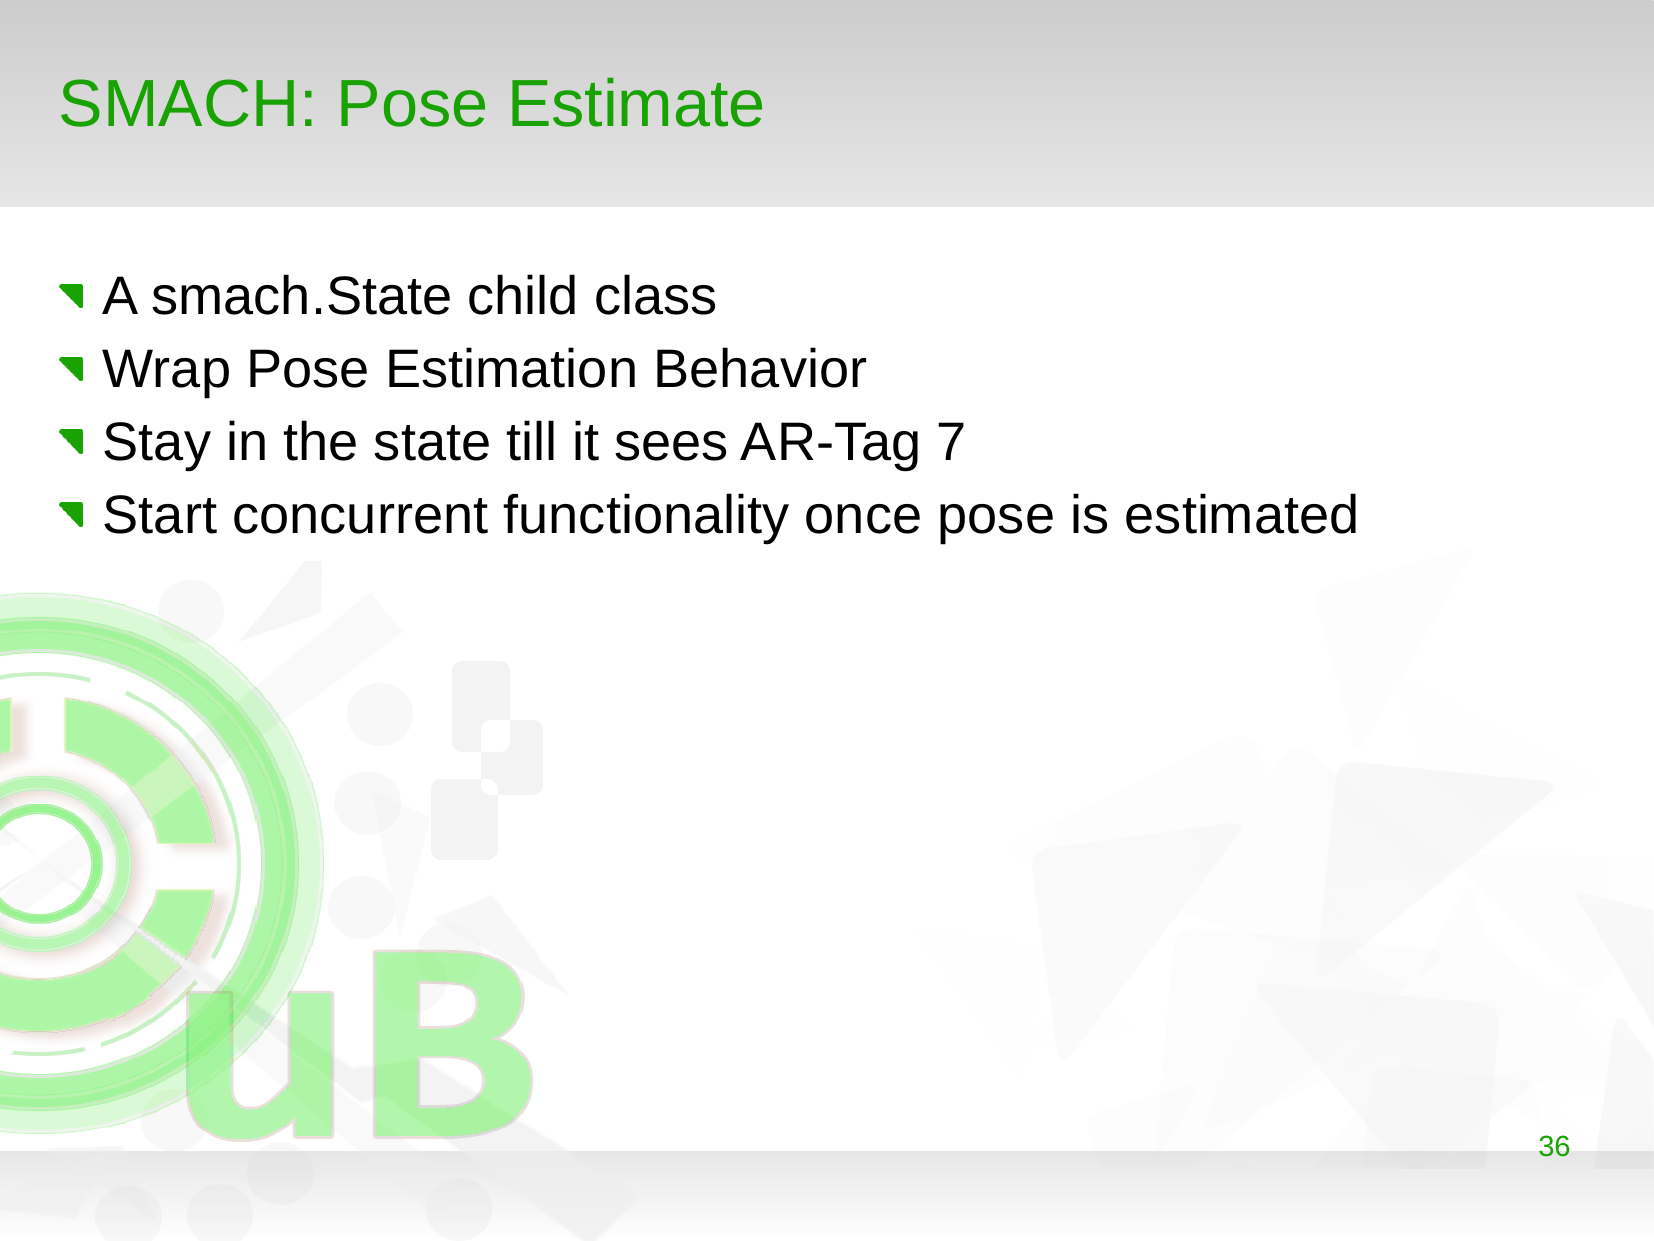

# SMACH: Pose Estimate
A smach.State child class
Wrap Pose Estimation Behavior
Stay in the state till it sees AR-Tag 7
Start concurrent functionality once pose is estimated
36